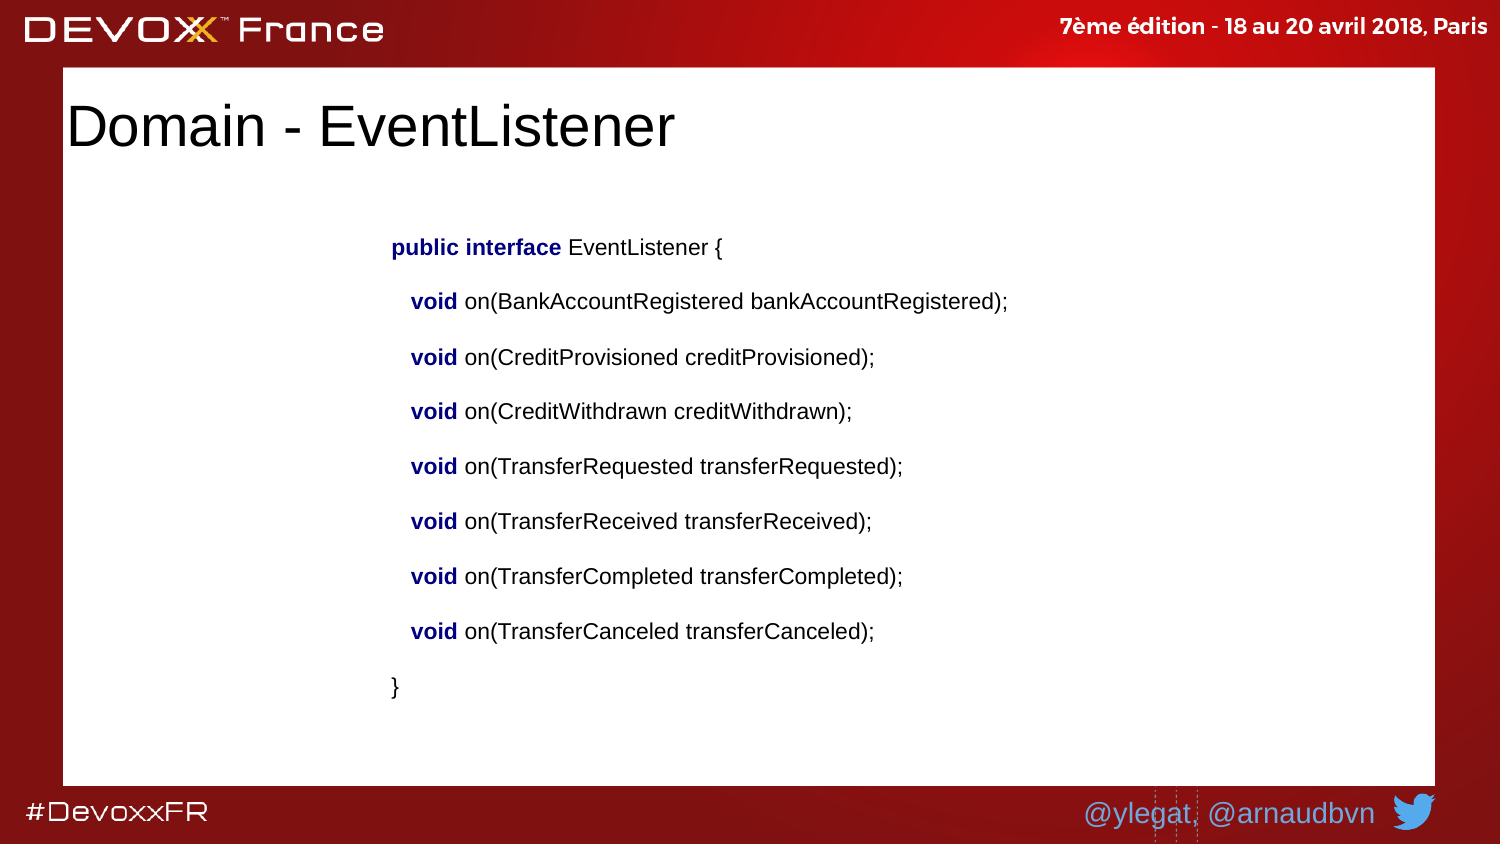

# Domain - EventListener
public interface EventListener {
 void on(BankAccountRegistered bankAccountRegistered);
 void on(CreditProvisioned creditProvisioned);
 void on(CreditWithdrawn creditWithdrawn);
 void on(TransferRequested transferRequested);
 void on(TransferReceived transferReceived);
 void on(TransferCompleted transferCompleted);
 void on(TransferCanceled transferCanceled);
}
@ylegat, @arnaudbvn